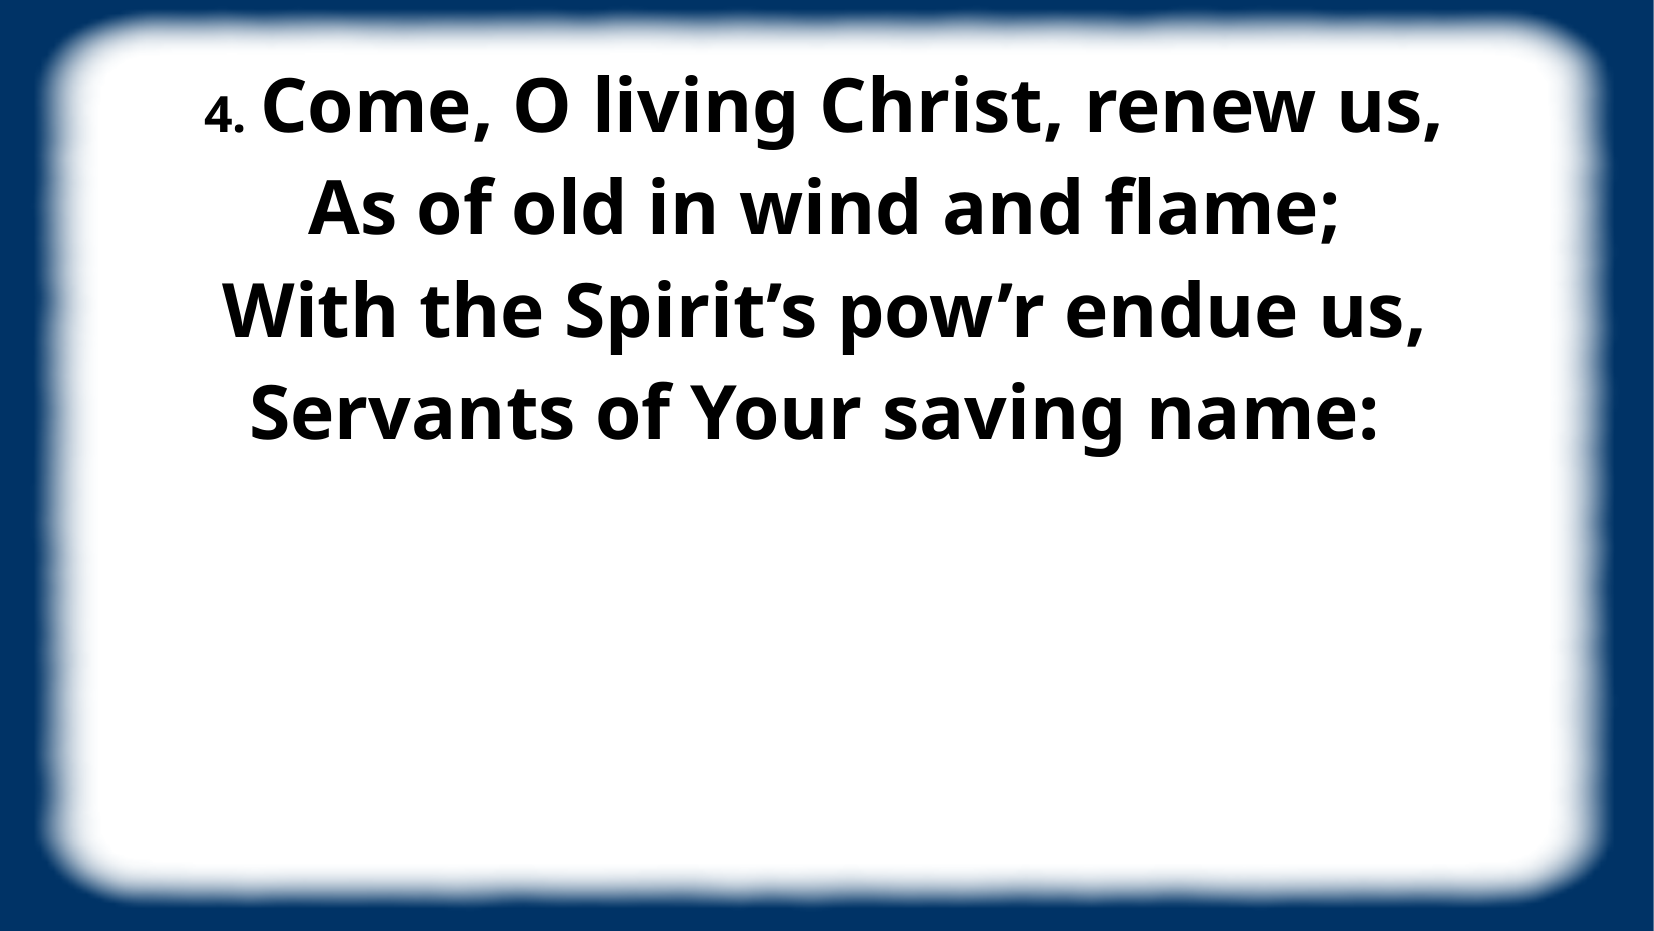

4. Come, O living Christ, renew us,
As of old in wind and flame;
With the Spirit’s pow’r endue us,
Servants of Your saving name: